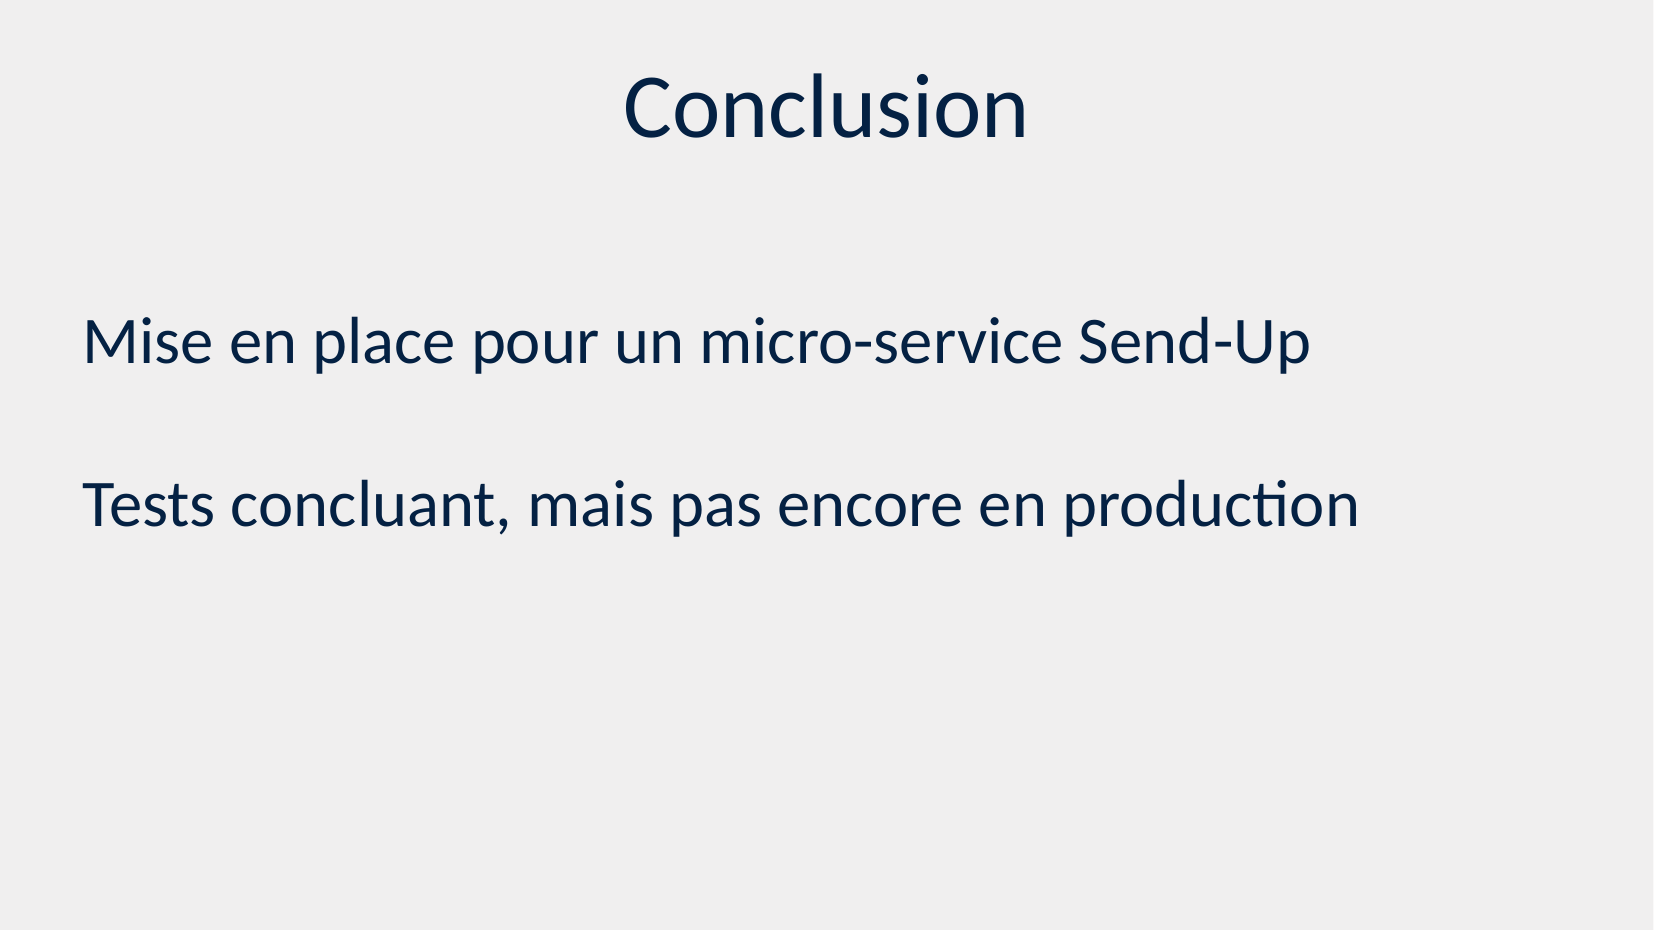

# Conclusion
Mise en place pour un micro-service Send-Up
Tests concluant, mais pas encore en production